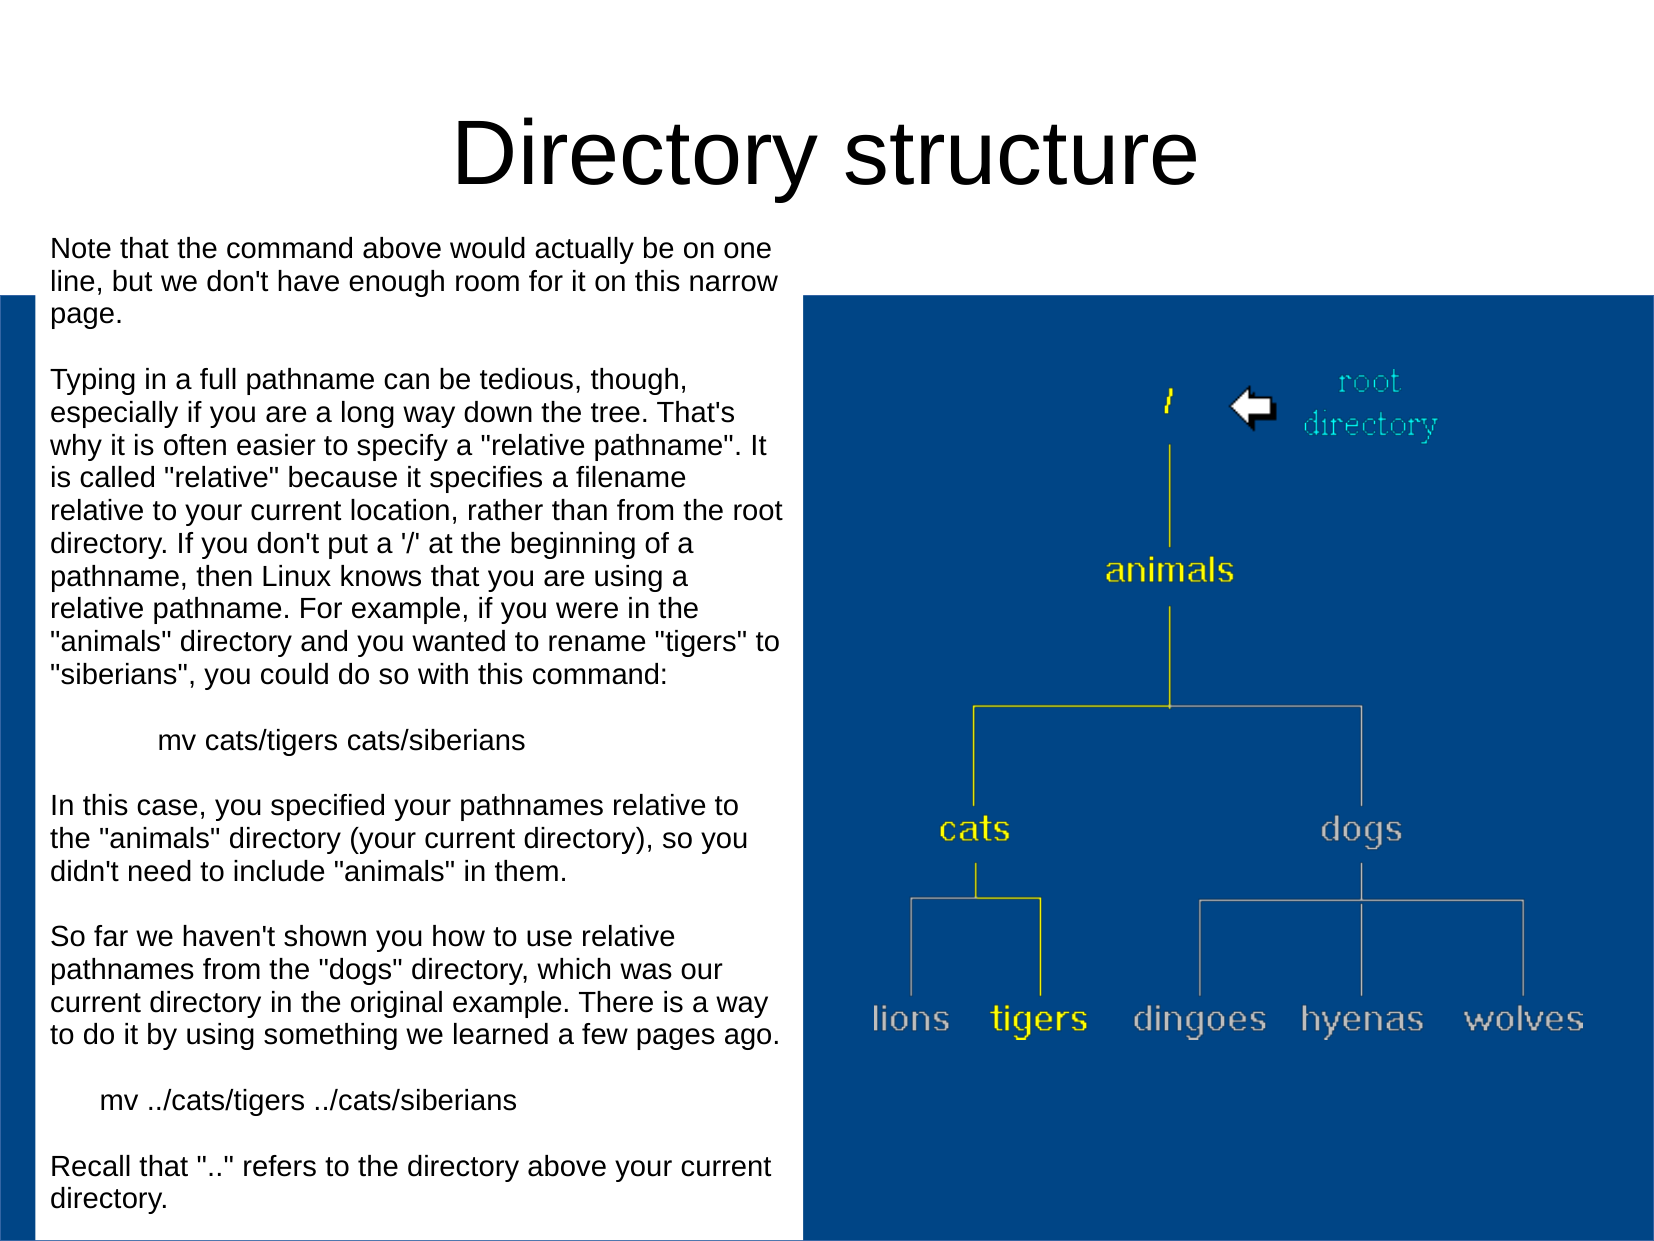

# Directory structure
Note that the command above would actually be on one line, but we don't have enough room for it on this narrow page.
Typing in a full pathname can be tedious, though, especially if you are a long way down the tree. That's why it is often easier to specify a "relative pathname". It is called "relative" because it specifies a filename relative to your current location, rather than from the root directory. If you don't put a '/' at the beginning of a pathname, then Linux knows that you are using a relative pathname. For example, if you were in the "animals" directory and you wanted to rename "tigers" to "siberians", you could do so with this command:
 mv cats/tigers cats/siberians
In this case, you specified your pathnames relative to the "animals" directory (your current directory), so you didn't need to include "animals" in them.
So far we haven't shown you how to use relative pathnames from the "dogs" directory, which was our current directory in the original example. There is a way to do it by using something we learned a few pages ago.
 mv ../cats/tigers ../cats/siberians
Recall that ".." refers to the directory above your current directory.